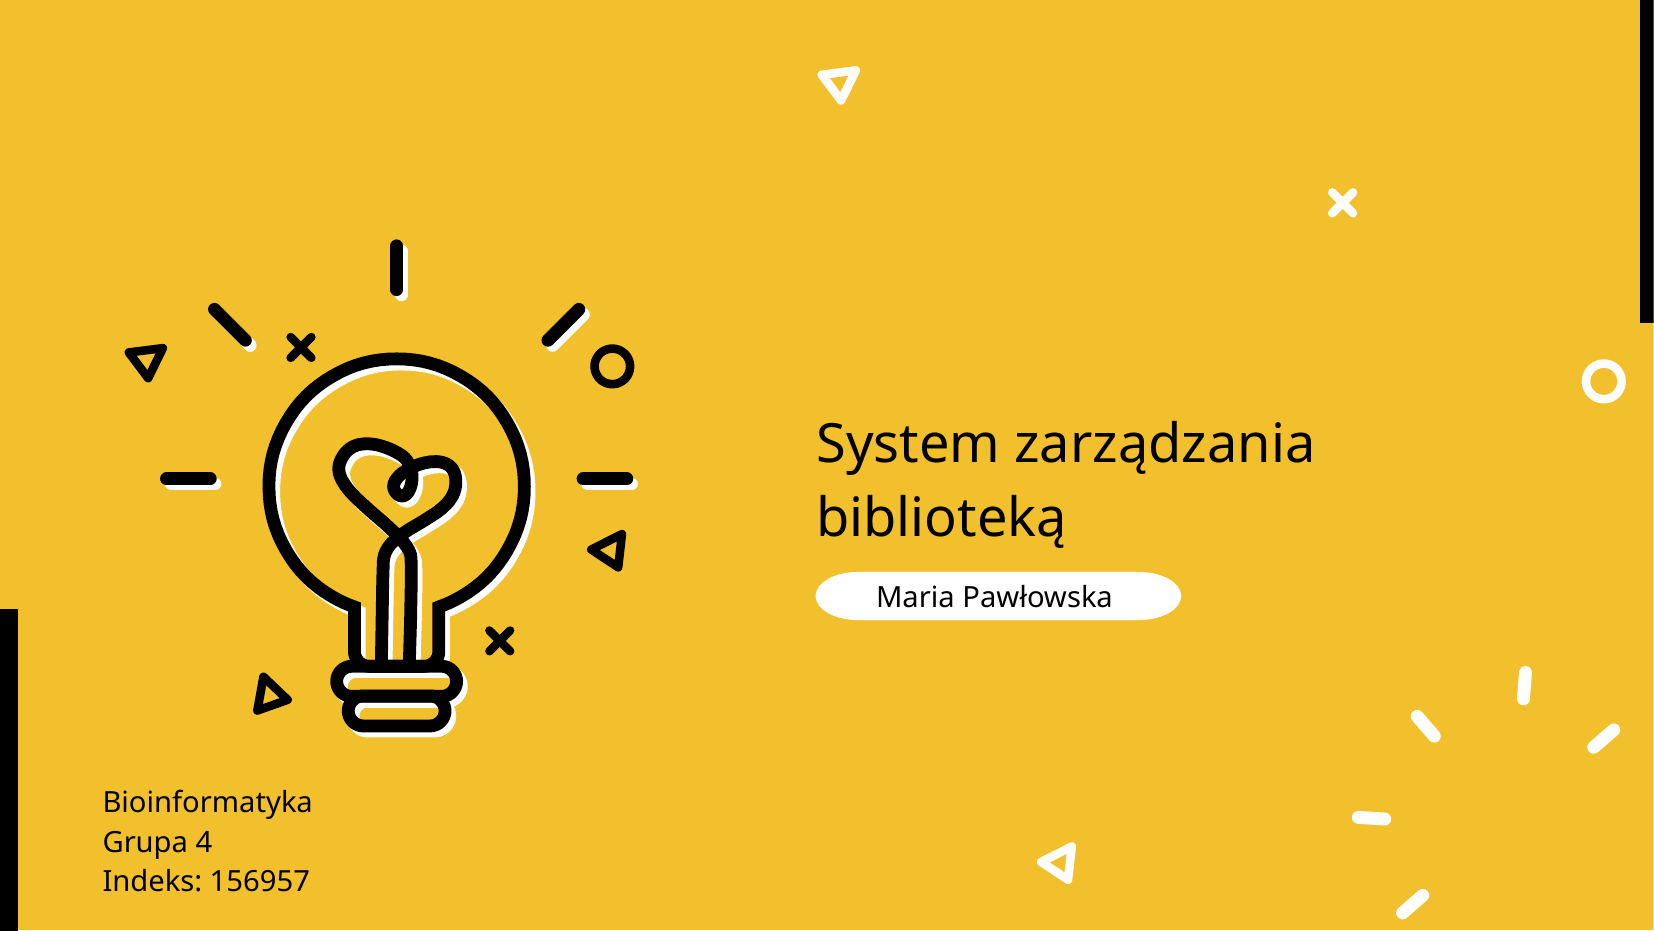

# System zarządzania biblioteką
Maria Pawłowska
Bioinformatyka
Grupa 4
Indeks: 156957